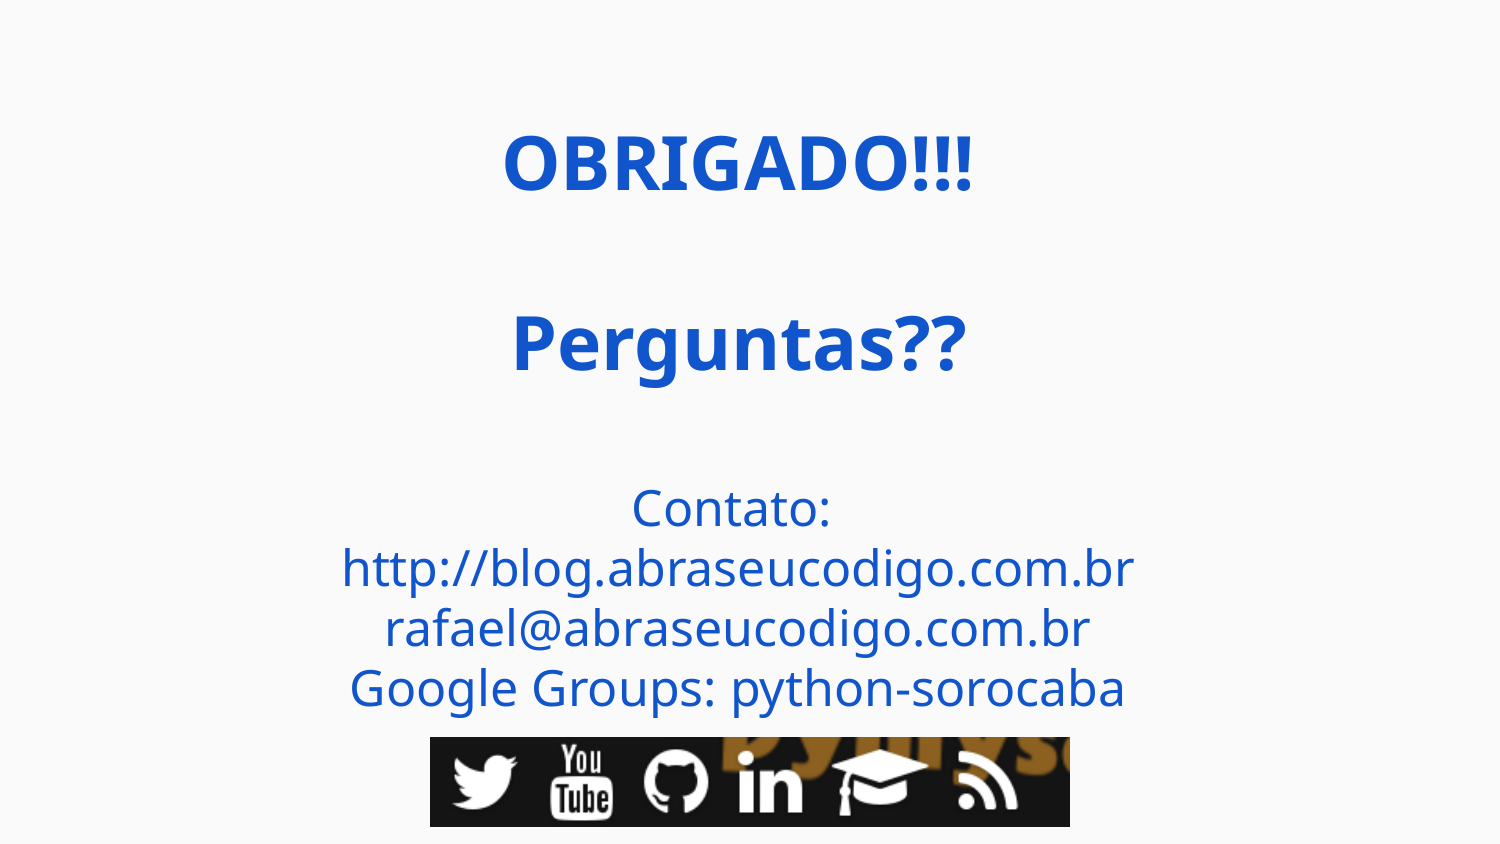

# OBRIGADO!!! Perguntas?? Contato: http://blog.abraseucodigo.com.br rafael@abraseucodigo.com.br Google Groups: python-sorocaba